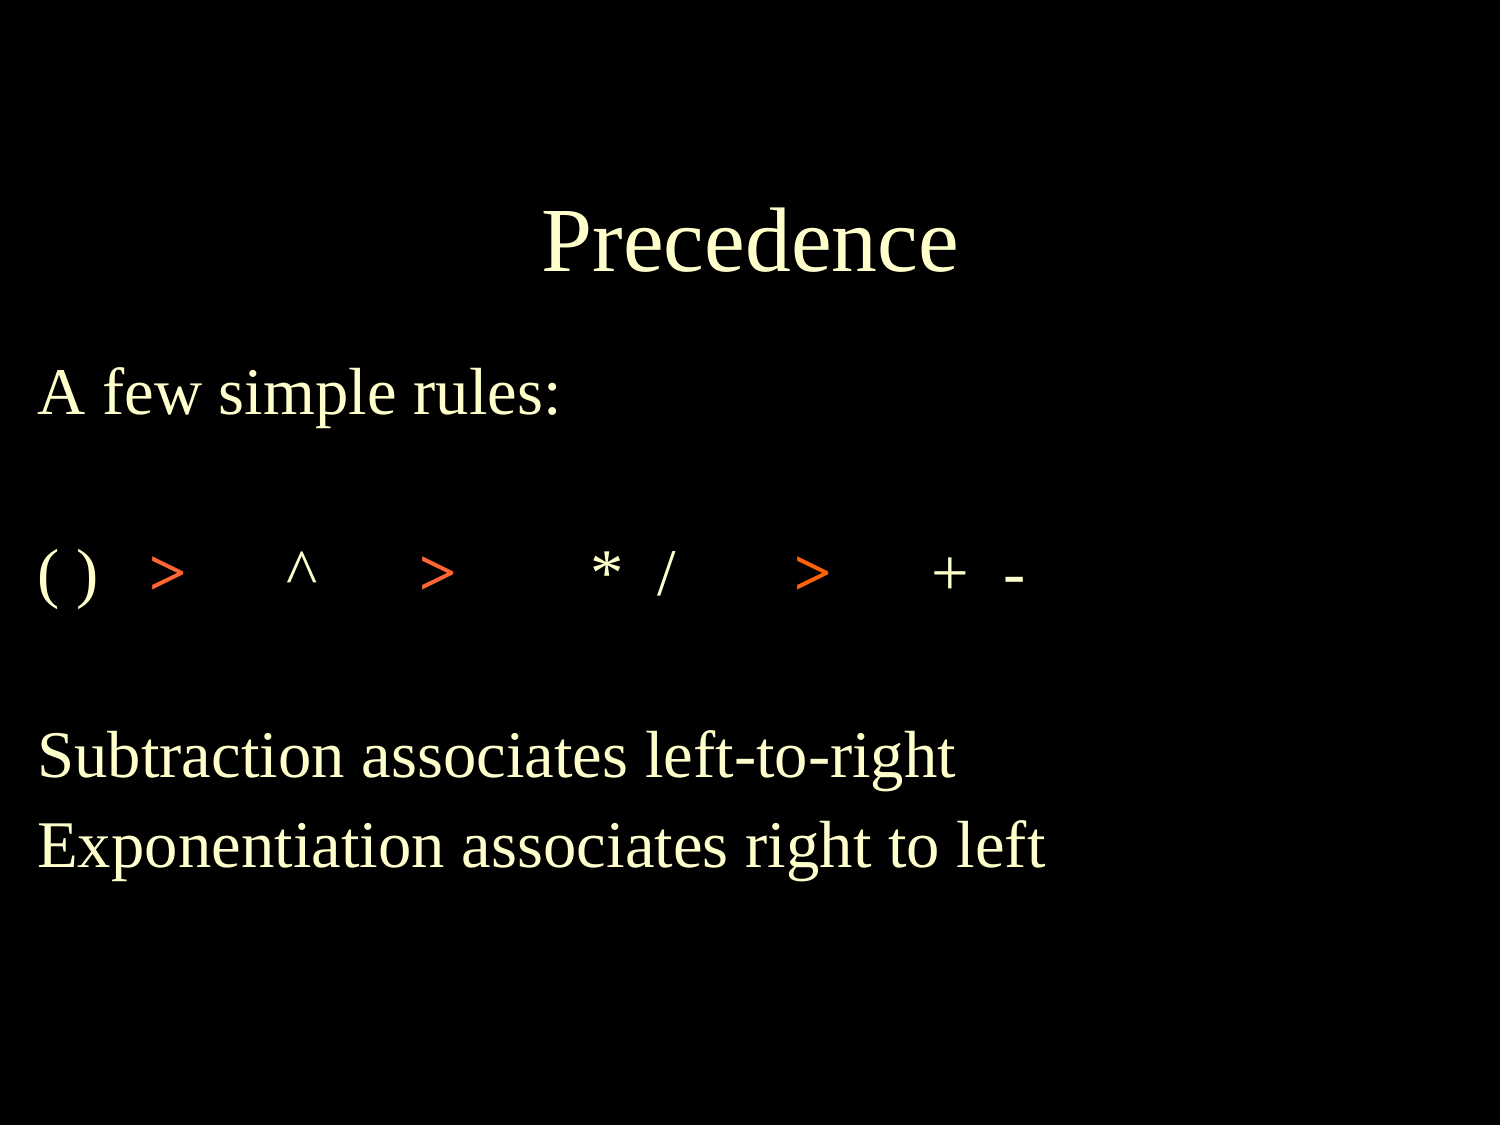

# Precedence
A few simple rules:
( ) > ^ > * / > + -
Subtraction associates left-to-right
Exponentiation associates right to left